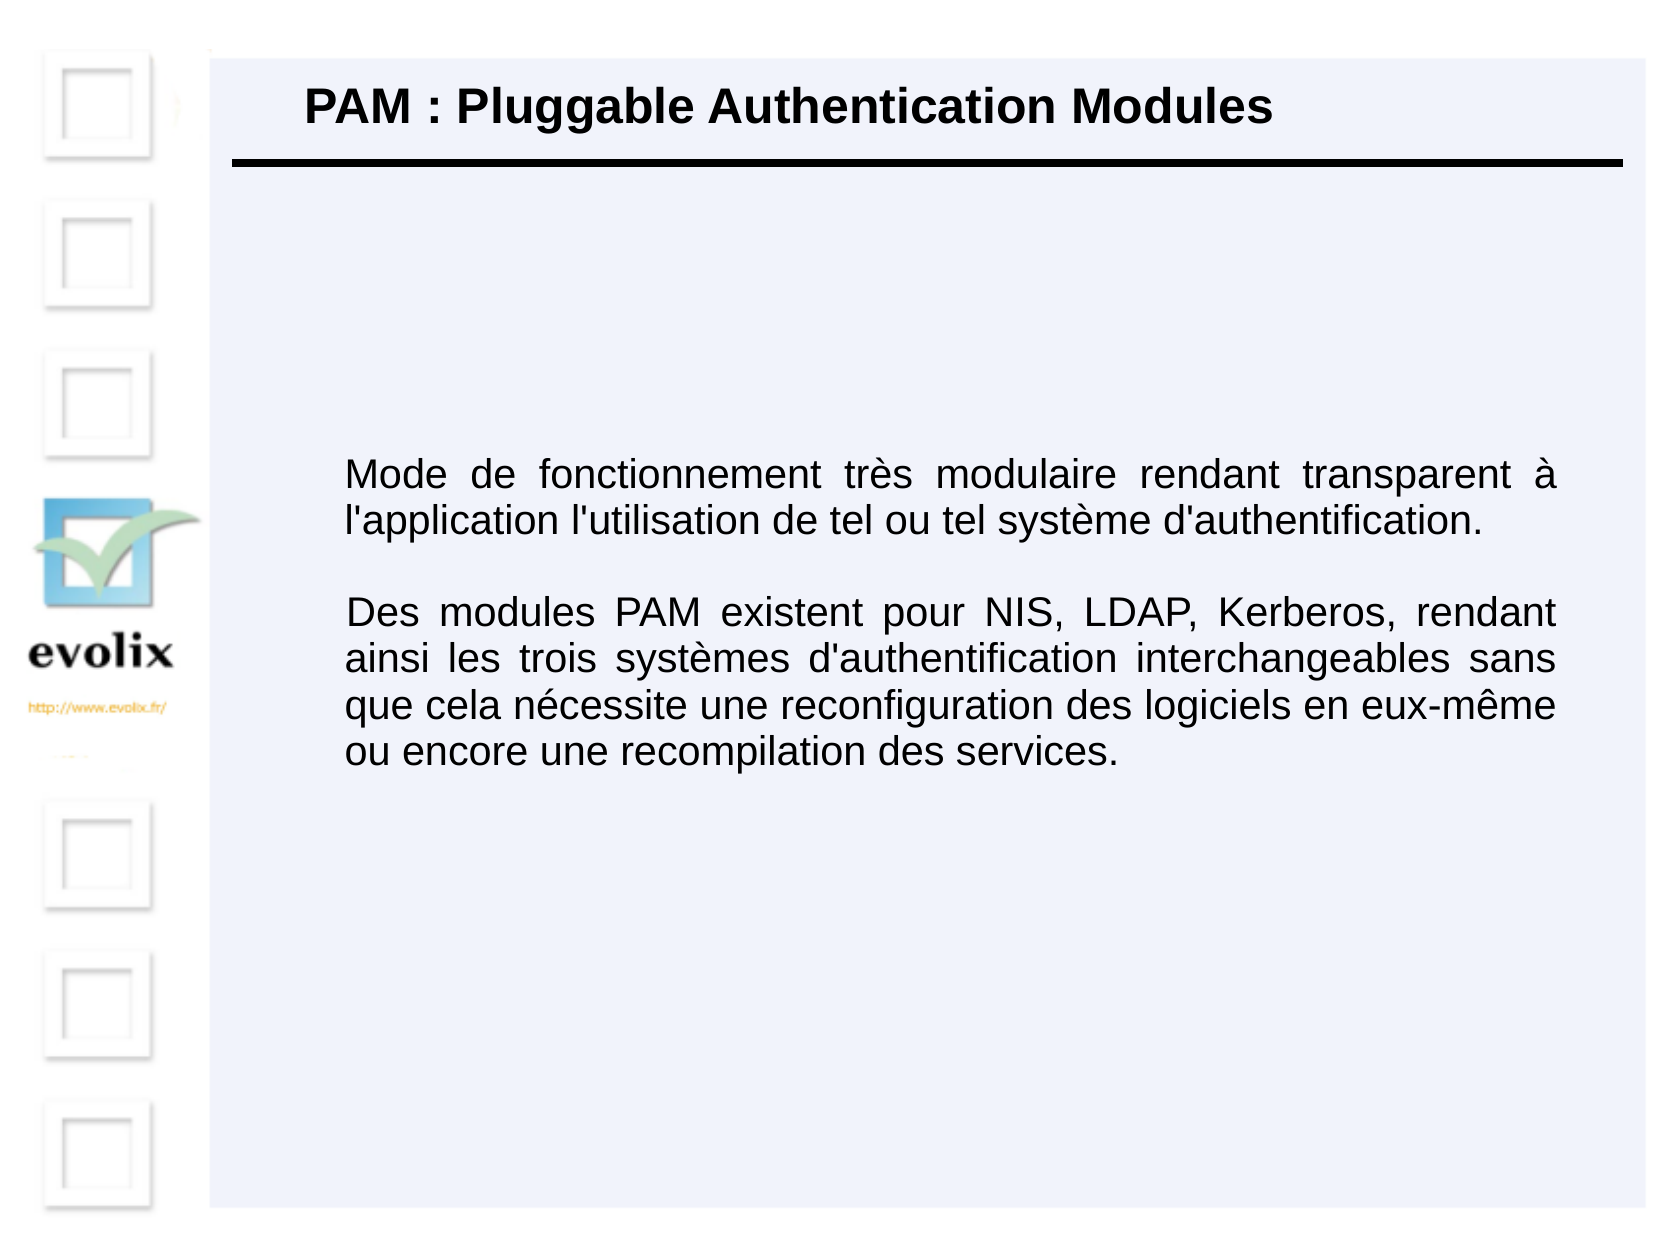

PAM : Pluggable Authentication Modules
	Mode de fonctionnement très modulaire rendant transparent à l'application l'utilisation de tel ou tel système d'authentification.
 Des modules PAM existent pour NIS, LDAP, Kerberos, rendant ainsi les trois systèmes d'authentification interchangeables sans que cela nécessite une reconfiguration des logiciels en eux-même ou encore une recompilation des services.